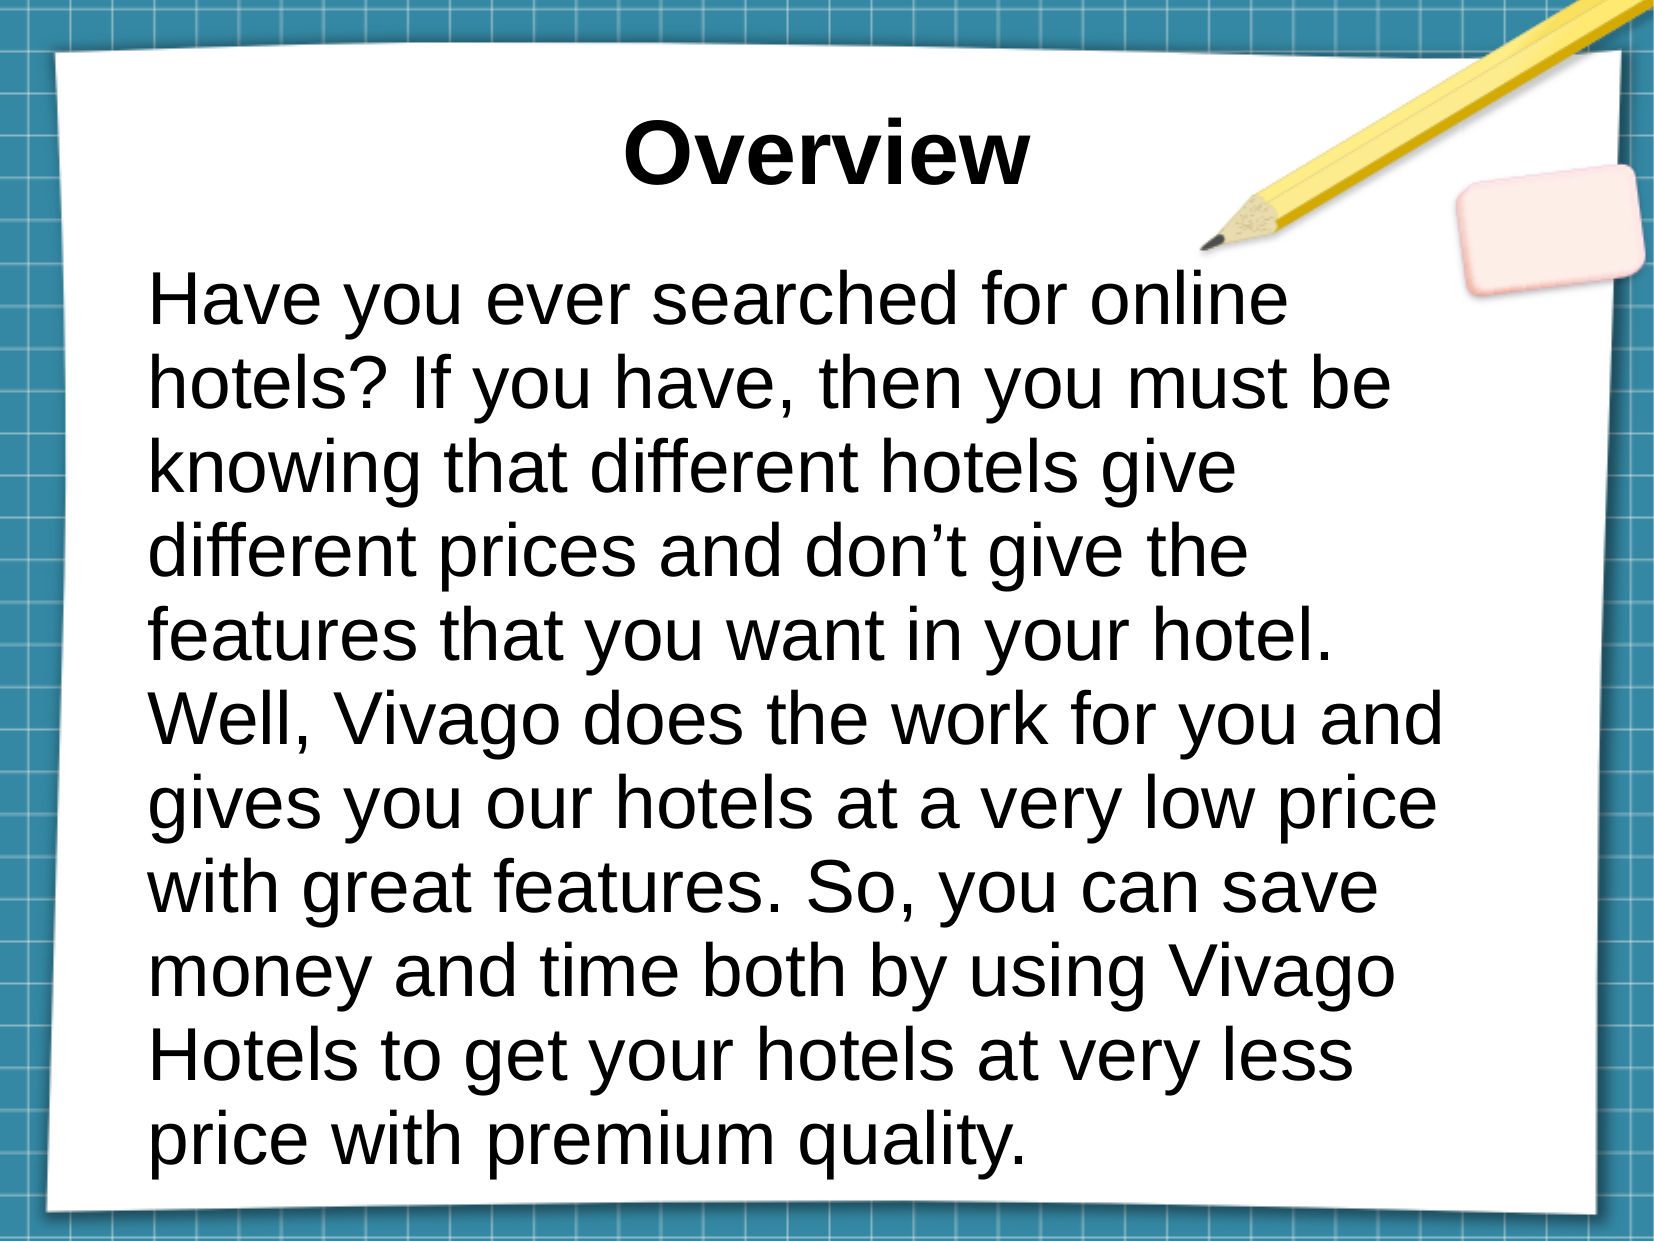

# Overview
Have you ever searched for online hotels? If you have, then you must be knowing that different hotels give different prices and don’t give the features that you want in your hotel. Well, Vivago does the work for you and gives you our hotels at a very low price with great features. So, you can save money and time both by using Vivago Hotels to get your hotels at very less price with premium quality.